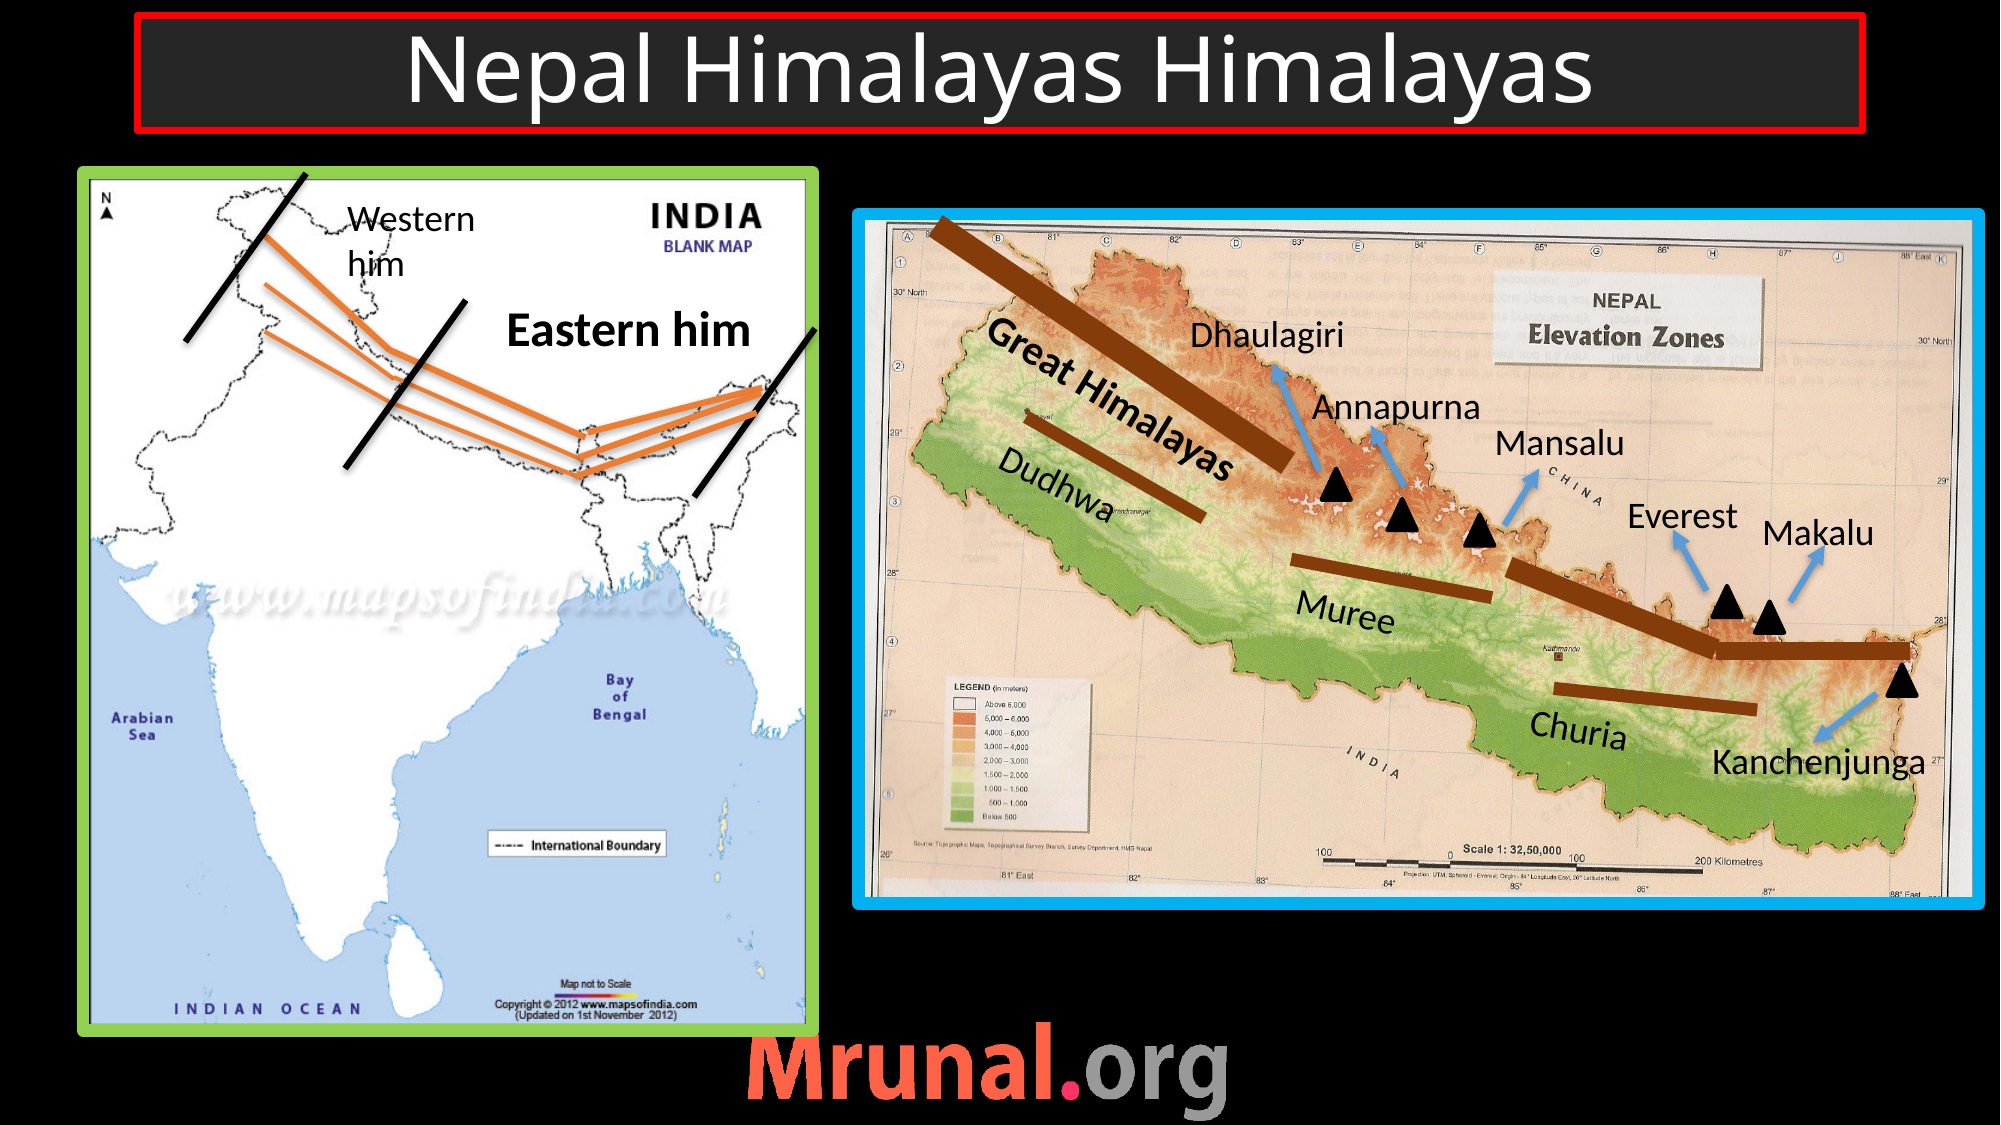

# Nepal Himalayas Himalayas
Western him
Eastern him
Dhaulagiri
Great Himalayas
Annapurna
Mansalu
Dudhwa
Everest
Makalu
Muree
Churia
Kanchenjunga